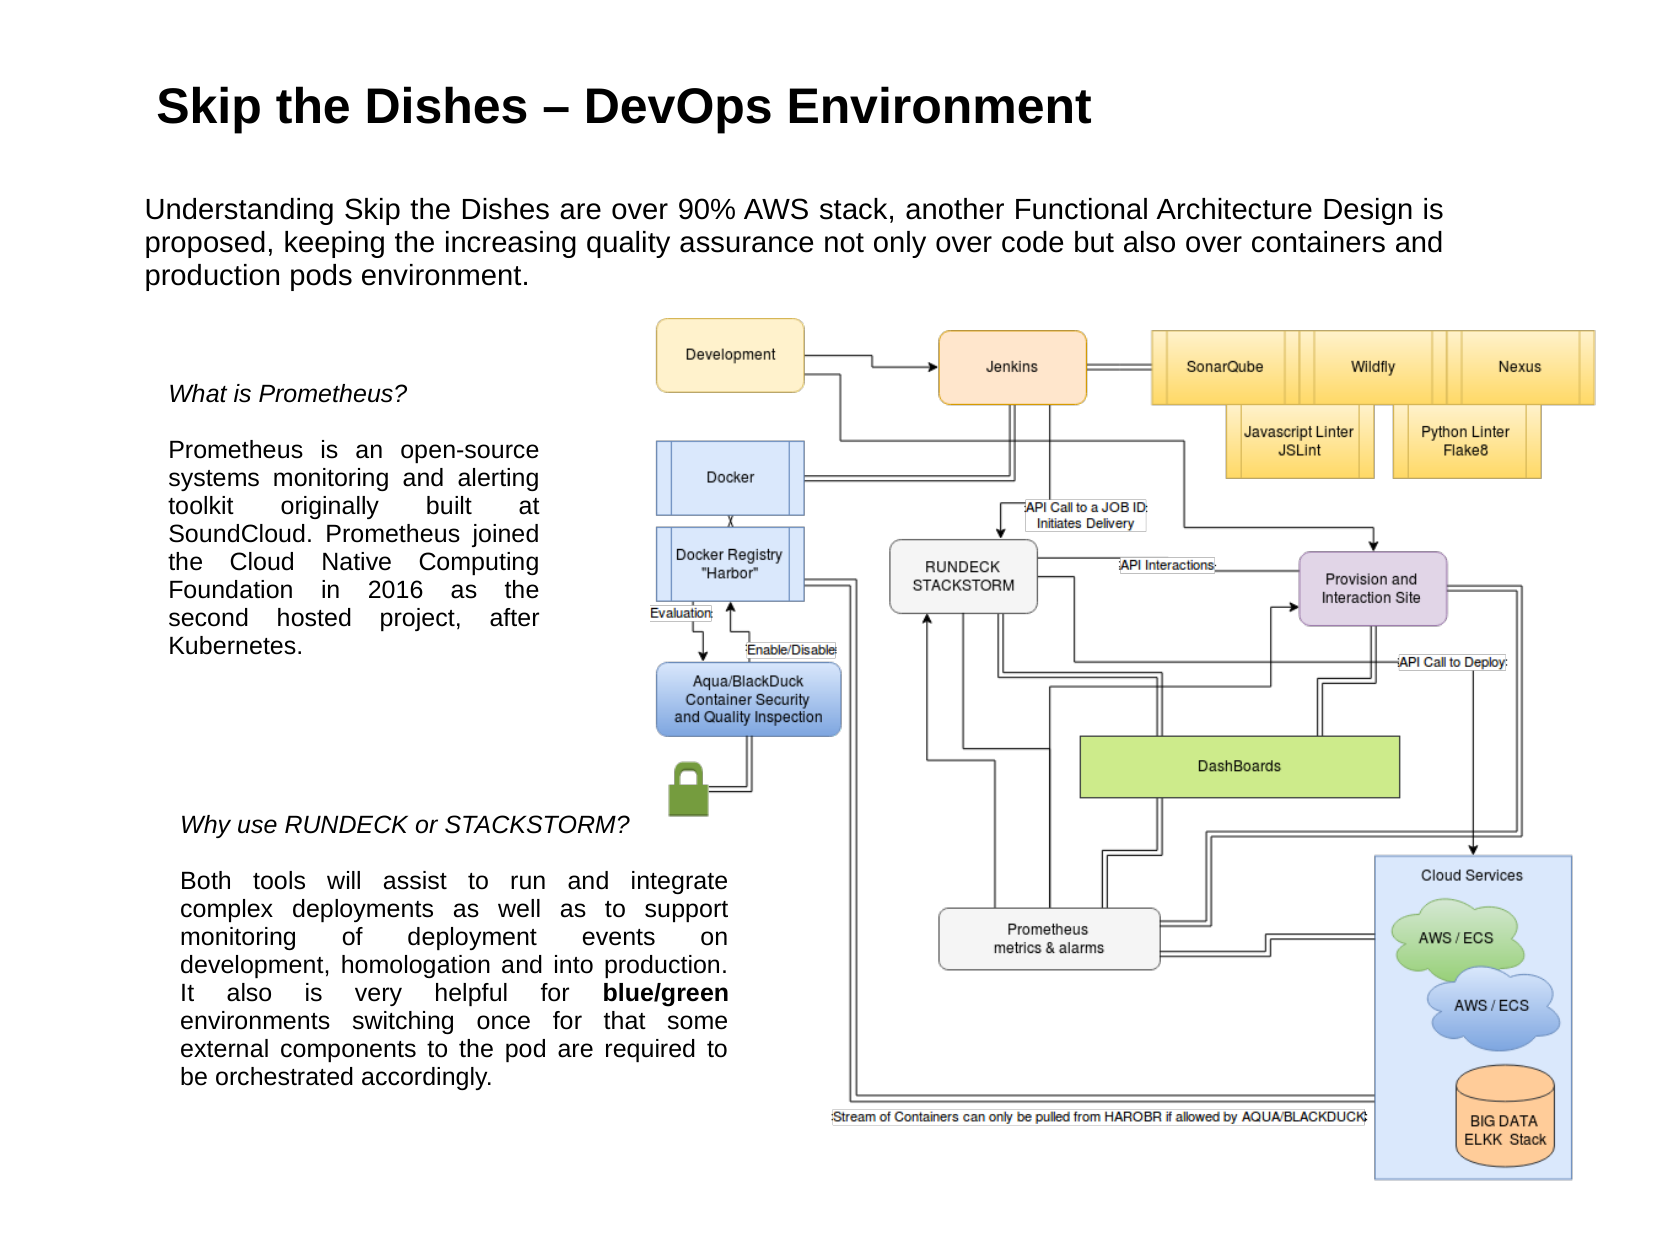

Skip the Dishes – DevOps Environment
Understanding Skip the Dishes are over 90% AWS stack, another Functional Architecture Design is proposed, keeping the increasing quality assurance not only over code but also over containers and production pods environment.
What is Prometheus?
Prometheus is an open-source systems monitoring and alerting toolkit originally built at SoundCloud. Prometheus joined the Cloud Native Computing Foundation in 2016 as the second hosted project, after Kubernetes.
Why use RUNDECK or STACKSTORM?
Both tools will assist to run and integrate complex deployments as well as to support monitoring of deployment events on development, homologation and into production.
It also is very helpful for blue/green environments switching once for that some external components to the pod are required to be orchestrated accordingly.